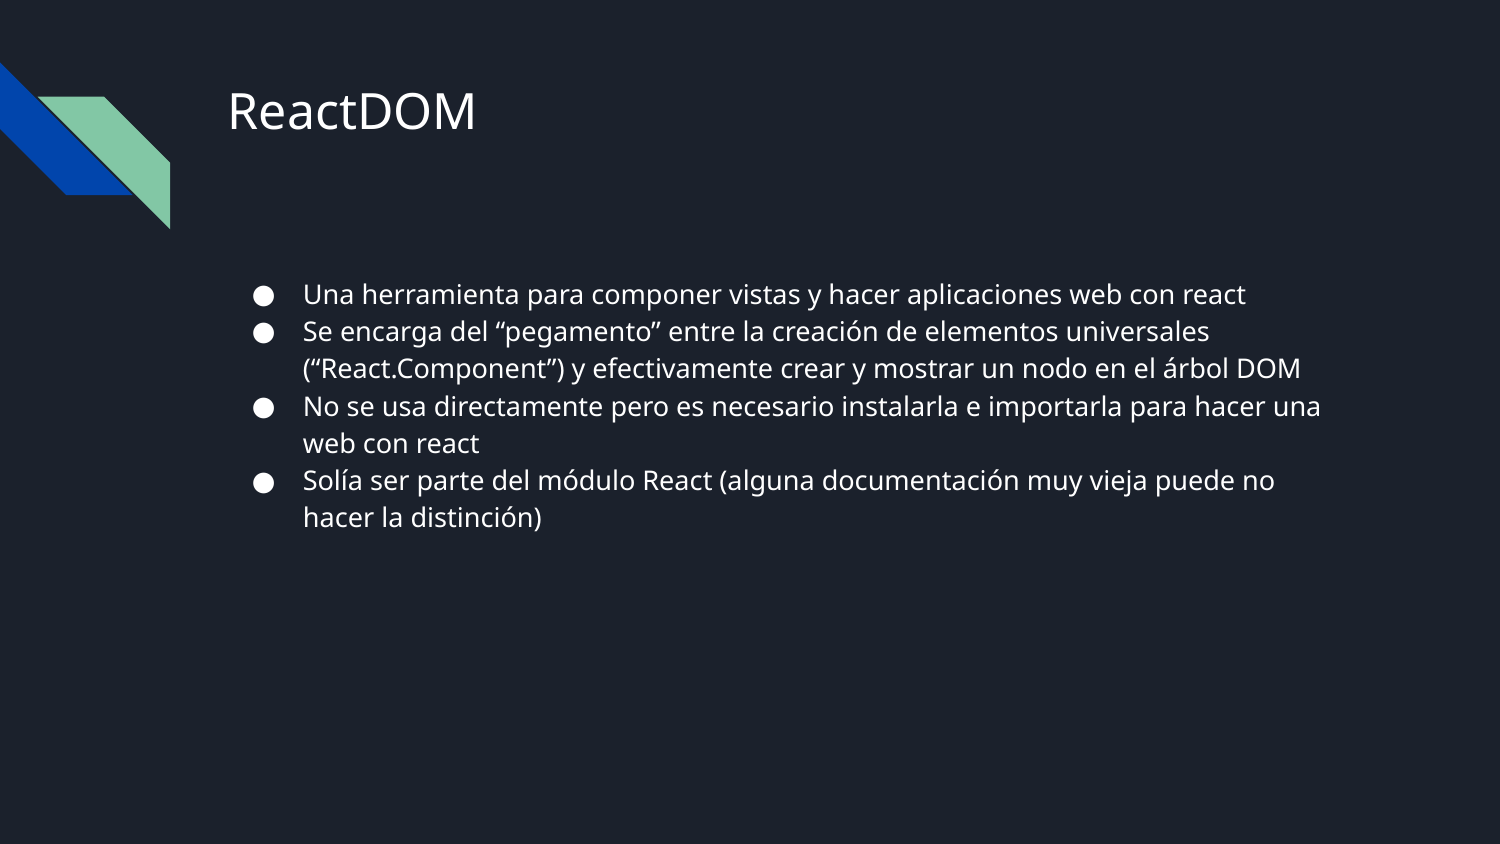

# ReactDOM
Una herramienta para componer vistas y hacer aplicaciones web con react
Se encarga del “pegamento” entre la creación de elementos universales (“React.Component”) y efectivamente crear y mostrar un nodo en el árbol DOM
No se usa directamente pero es necesario instalarla e importarla para hacer una web con react
Solía ser parte del módulo React (alguna documentación muy vieja puede no hacer la distinción)